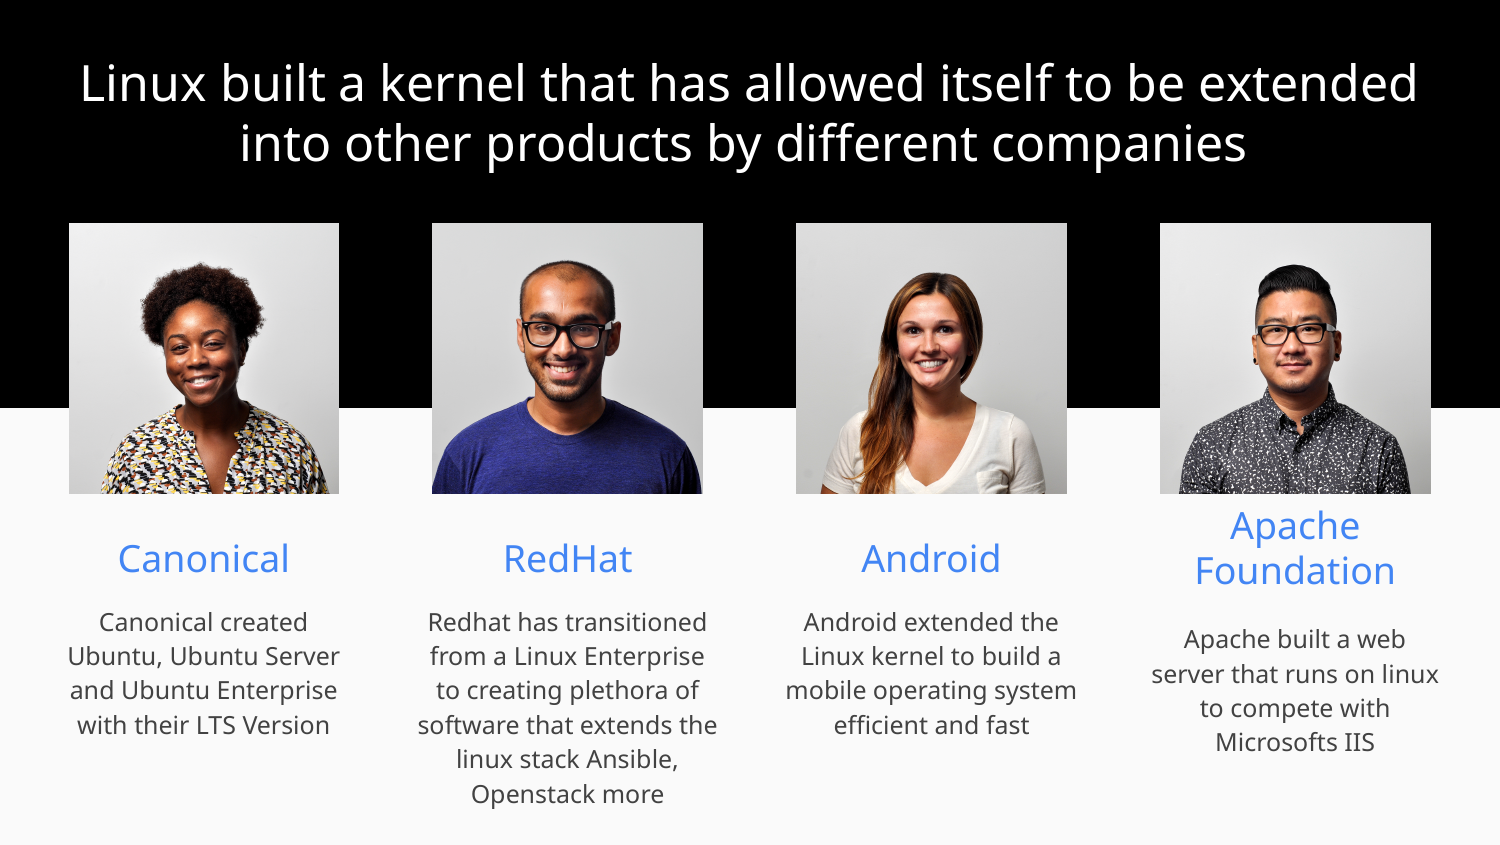

Linux built a kernel that has allowed itself to be extended into other products by different companies
Canonical
RedHat
Android
Apache Foundation
Canonical created Ubuntu, Ubuntu Server and Ubuntu Enterprise with their LTS Version
Redhat has transitioned from a Linux Enterprise to creating plethora of software that extends the linux stack Ansible, Openstack more
Android extended the Linux kernel to build a mobile operating system efficient and fast
Apache built a web server that runs on linux to compete with Microsofts IIS